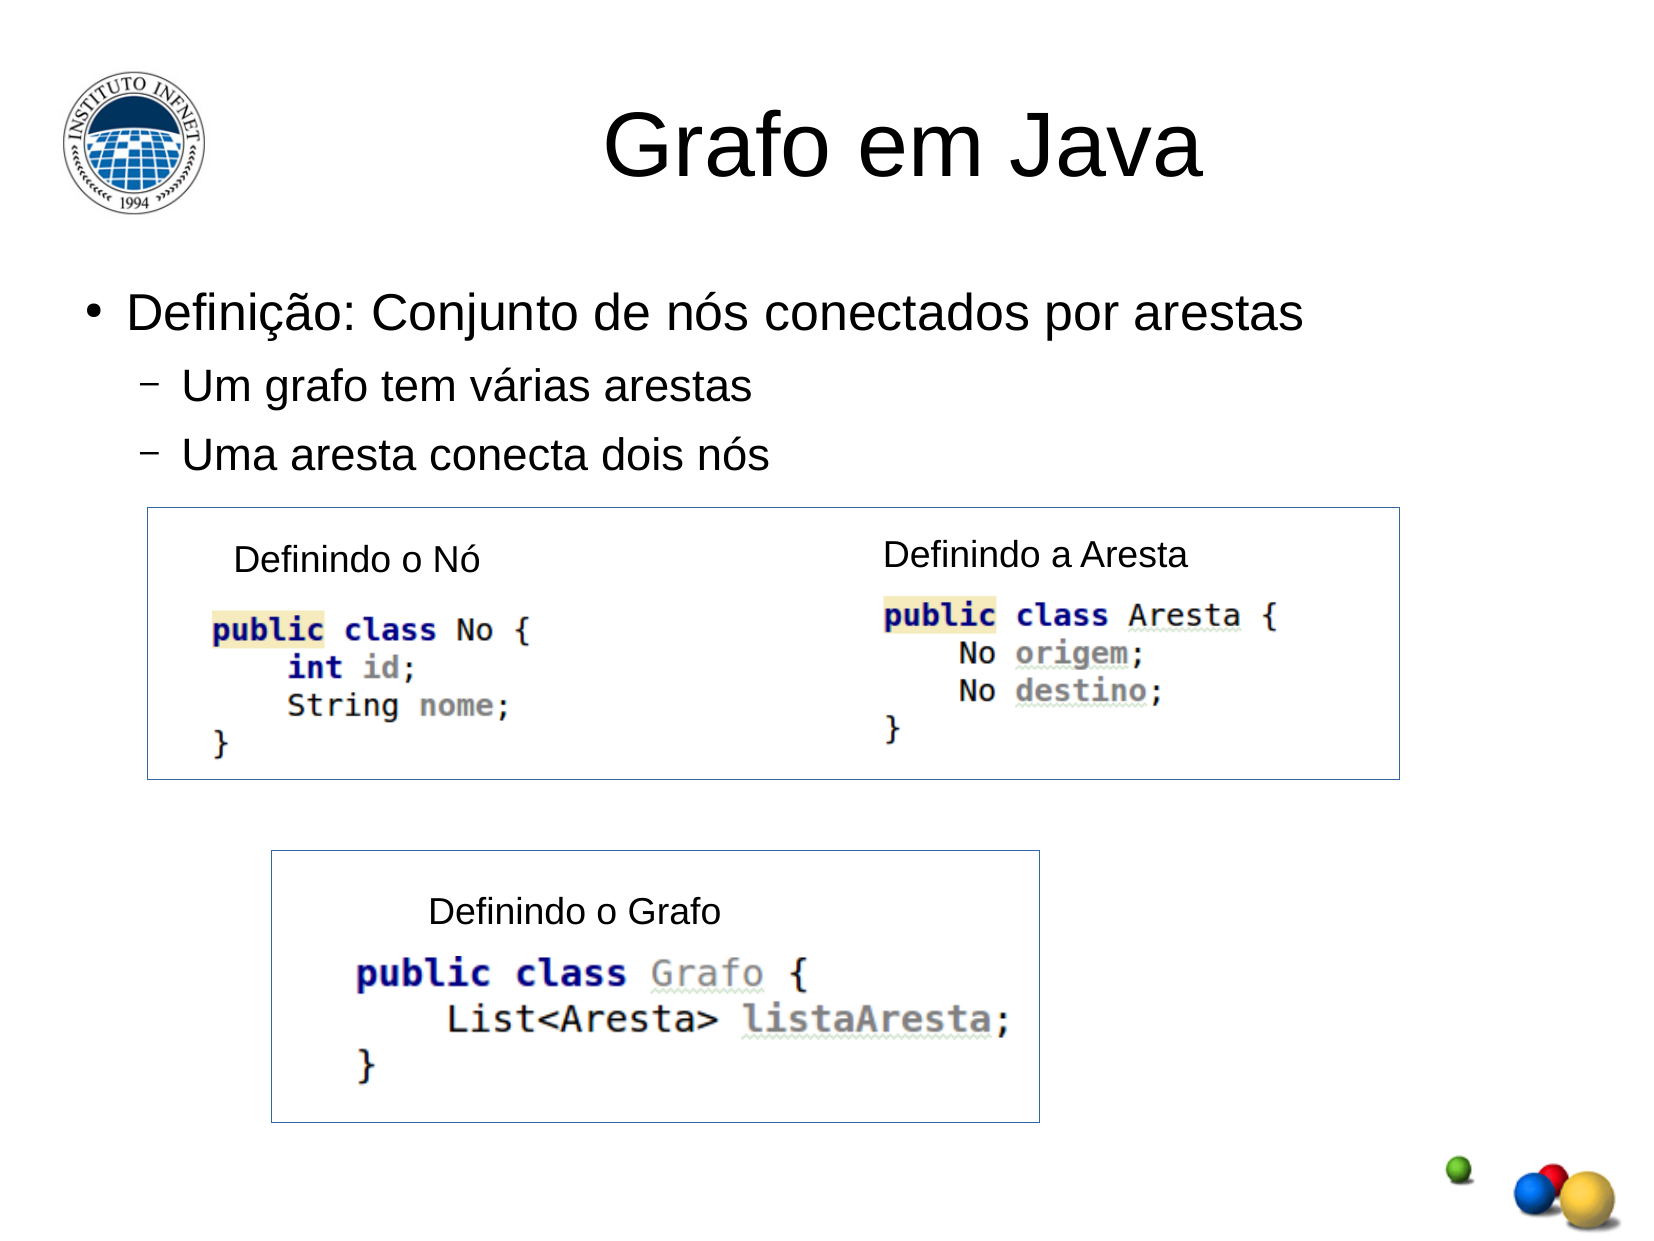

# Grafo em Java
Definição: Conjunto de nós conectados por arestas
Um grafo tem várias arestas
Uma aresta conecta dois nós
Definindo a Aresta
Definindo o Nó
Definindo o Grafo